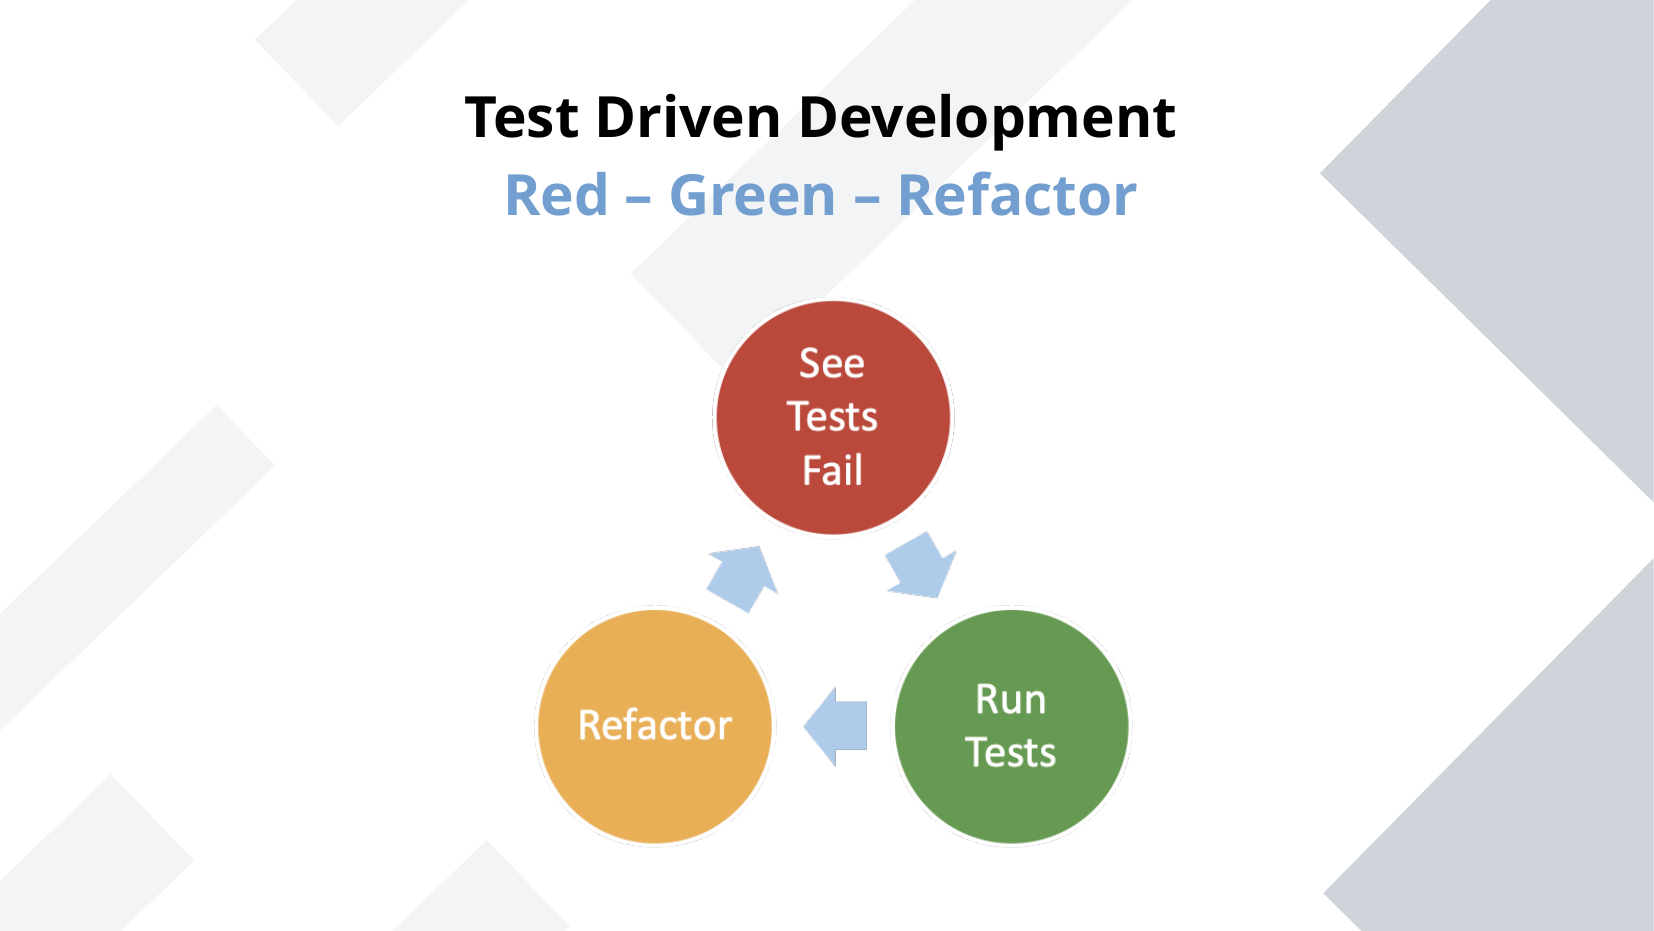

# Test Driven Development Red – Green – Refactor